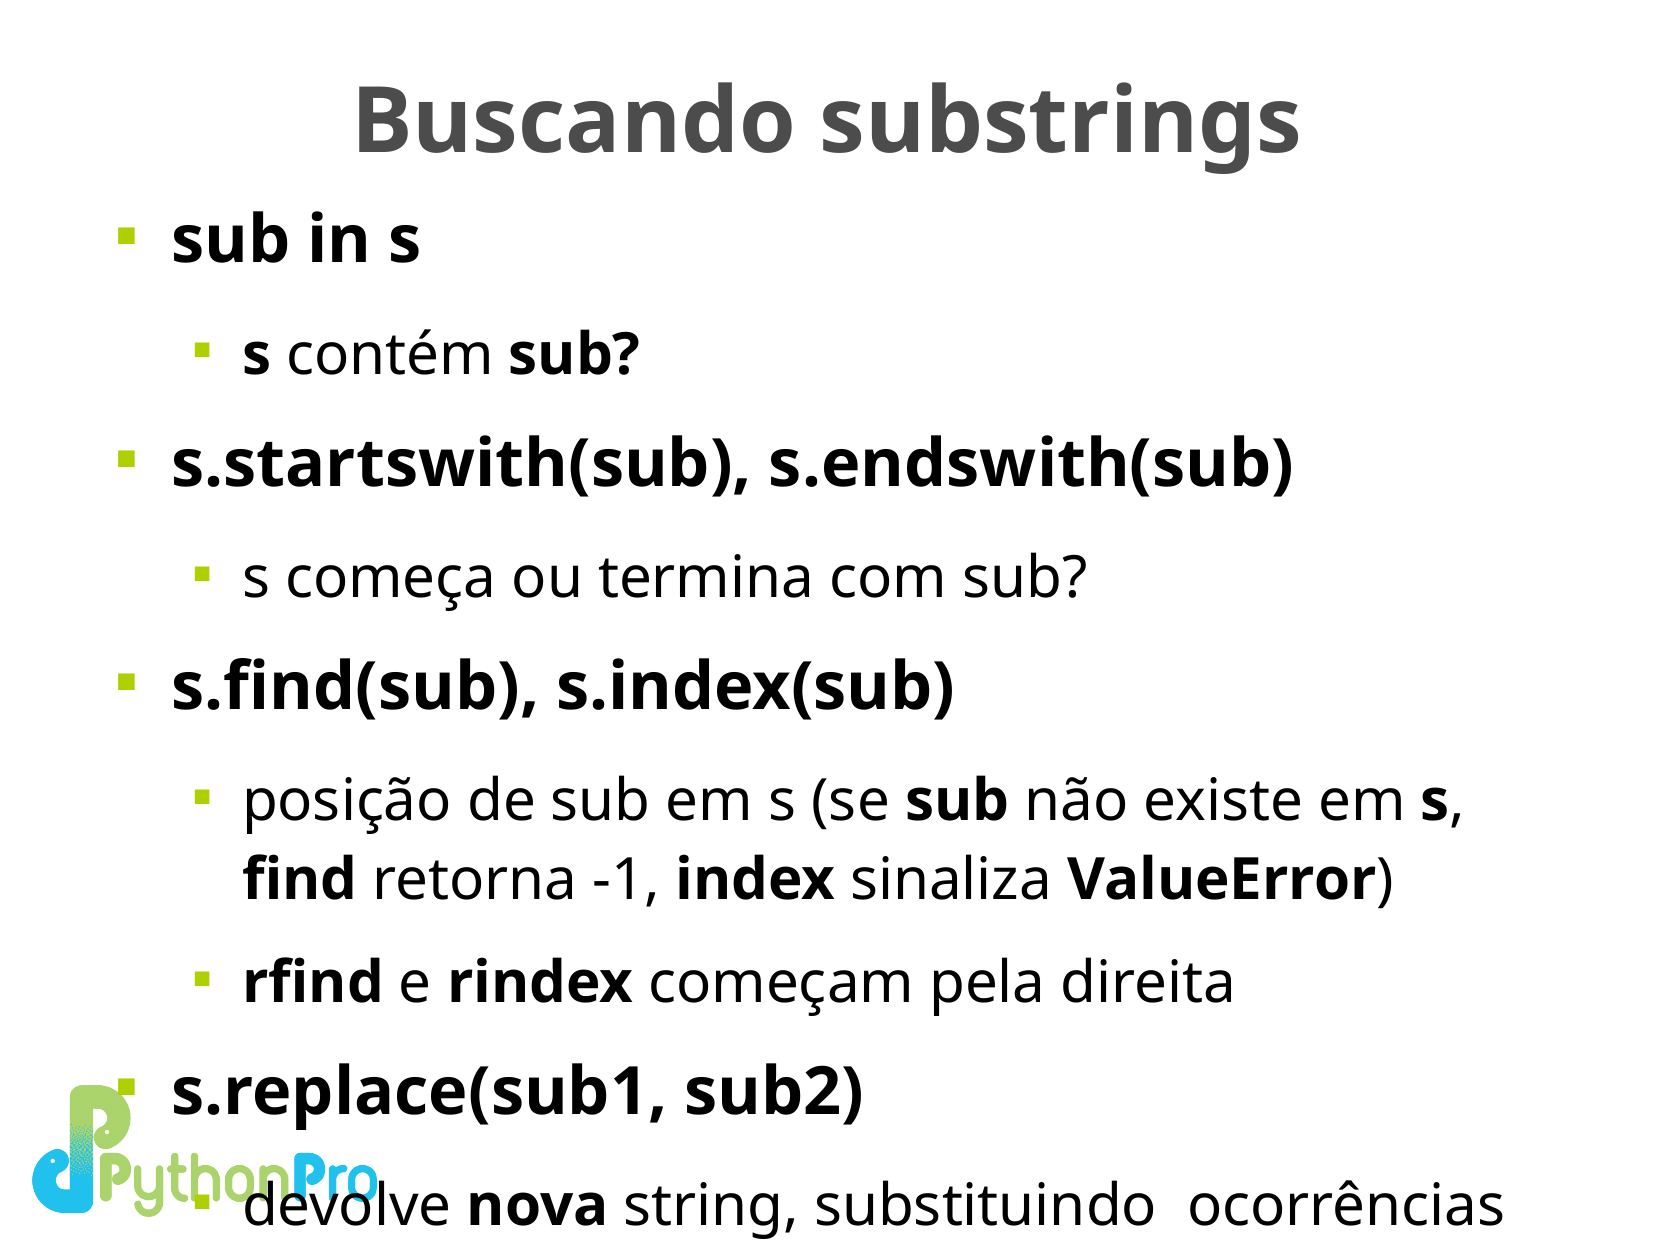

# Buscando substrings
sub in s
s contém sub?
s.startswith(sub), s.endswith(sub)
s começa ou termina com sub?
s.find(sub), s.index(sub)
posição de sub em s (se sub não existe em s, find retorna -1, index sinaliza ValueError)
rfind e rindex começam pela direita
s.replace(sub1, sub2)
devolve nova string, substituindo ocorrências de sub1 por sub2